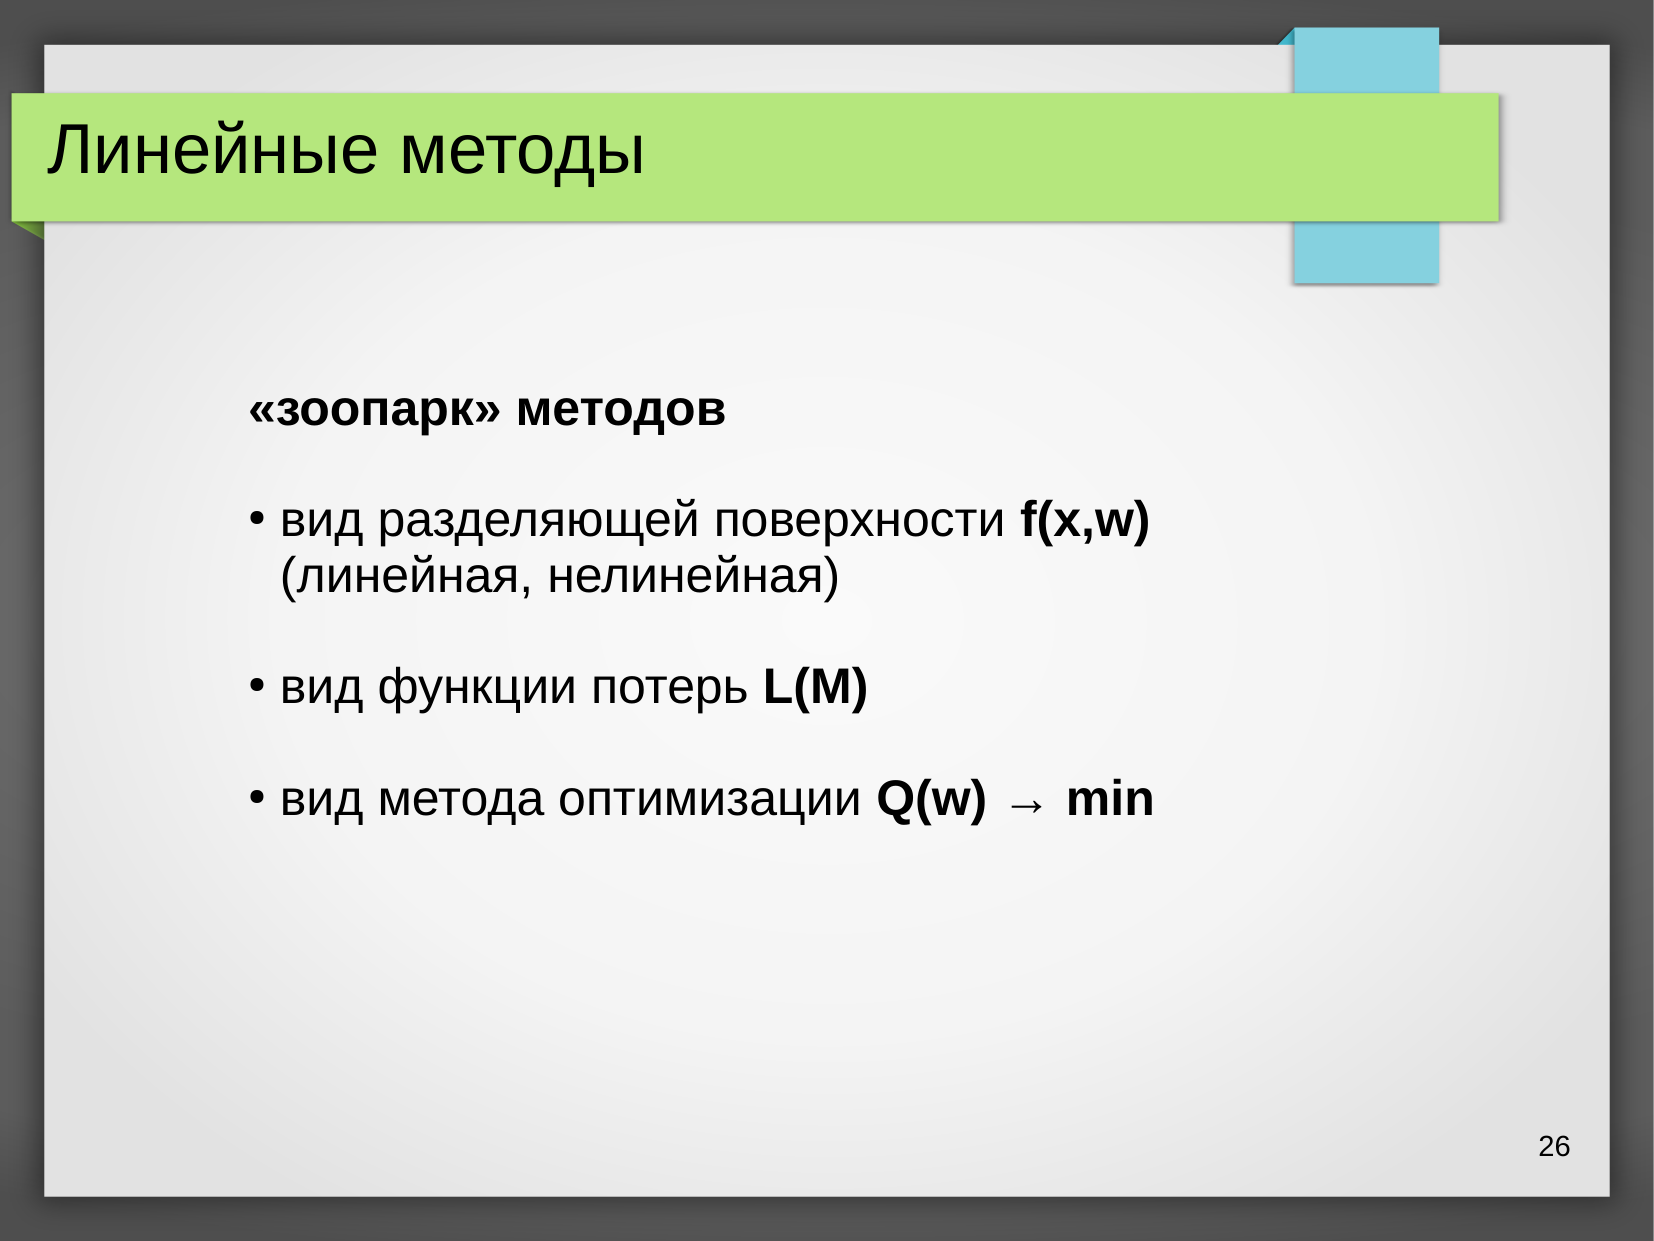

# Линейные методы
«зоопарк» методов
 вид разделяющей поверхности f(x,w)
 (линейная, нелинейная)
 вид функции потерь L(M)
 вид метода оптимизации Q(w) → min
26